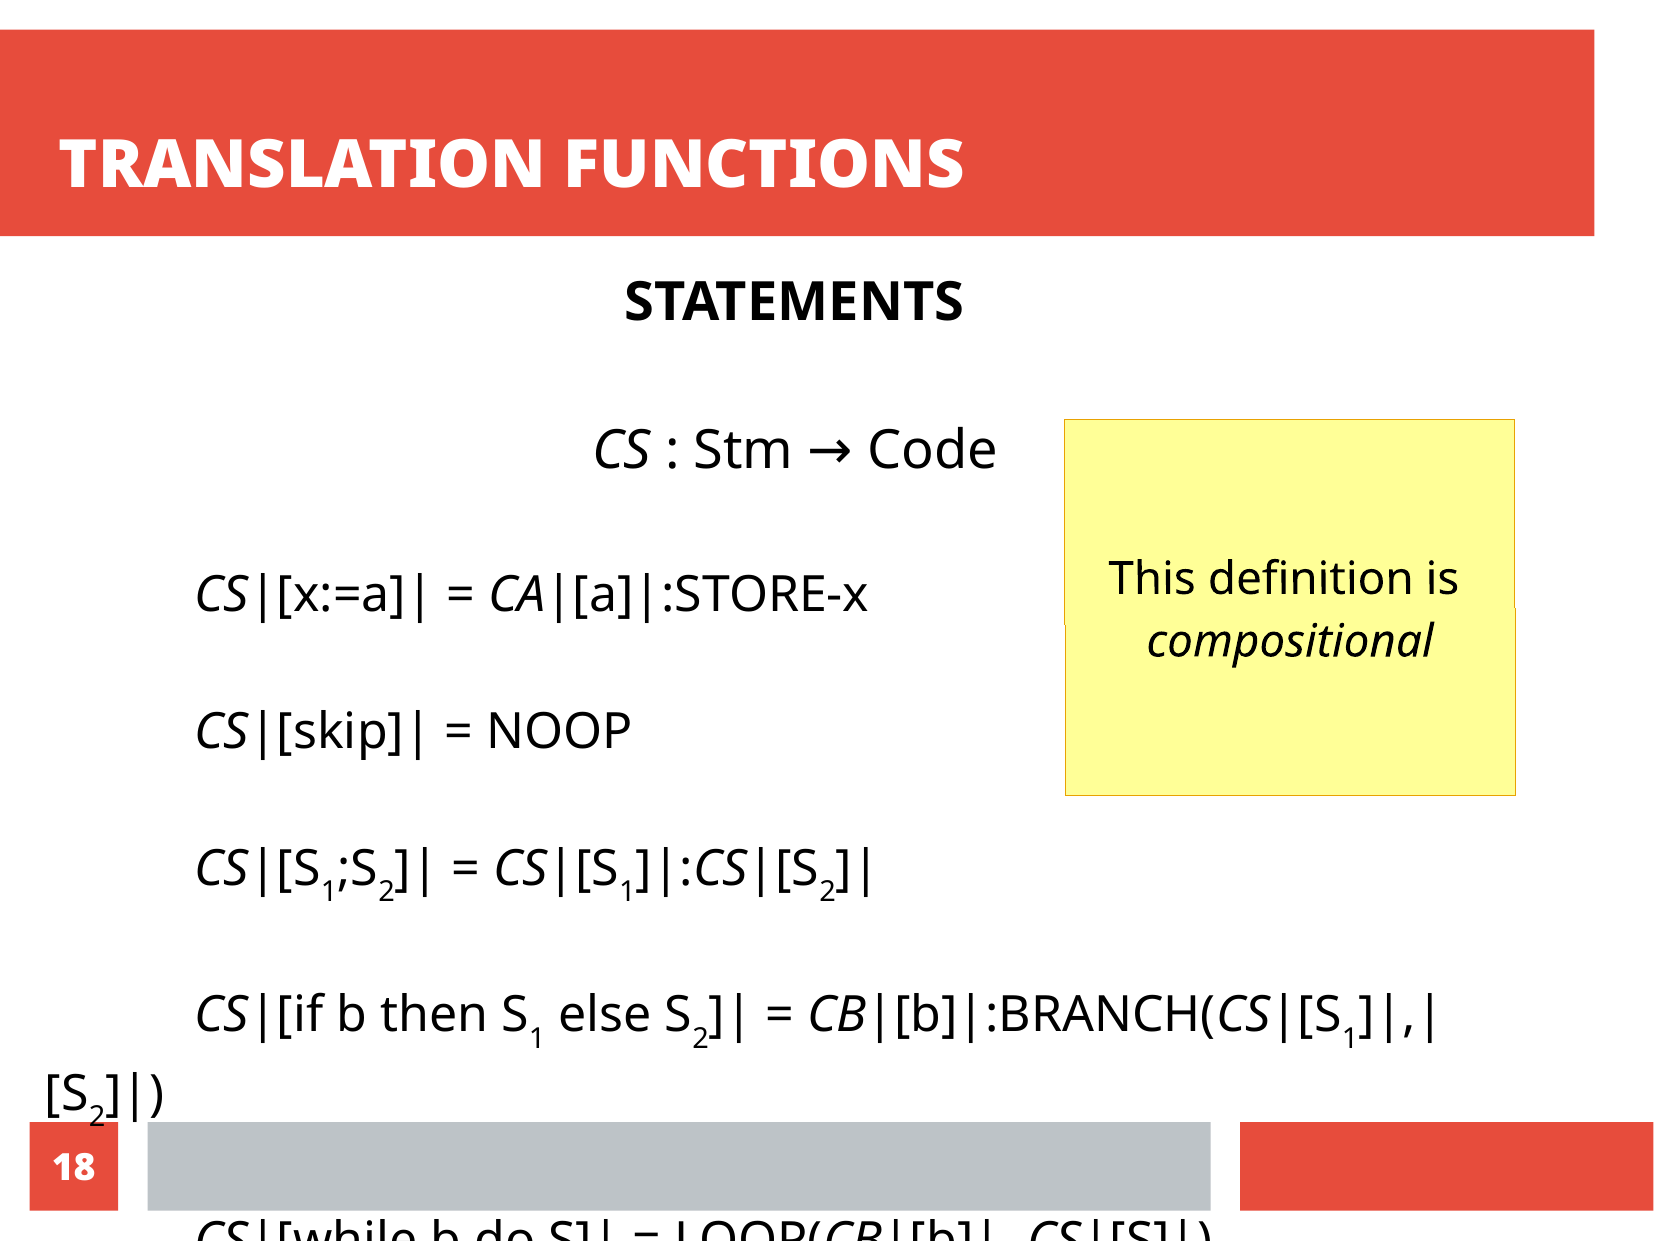

# TRANSLATION FUNCTIONS
STATEMENTS
CS : Stm → Code
		CS|[x:=a]| = CA|[a]|:STORE-x
		CS|[skip]| = NOOP
		CS|[S1;S2]| = CS|[S1]|:CS|[S2]|
		CS|[if b then S1 else S2]| = CB|[b]|:BRANCH(CS|[S1]|,|[S2]|)
		CS|[while b do S]| = LOOP(CB|[b]|, CS|[S]|)
This definition is
compositional
18